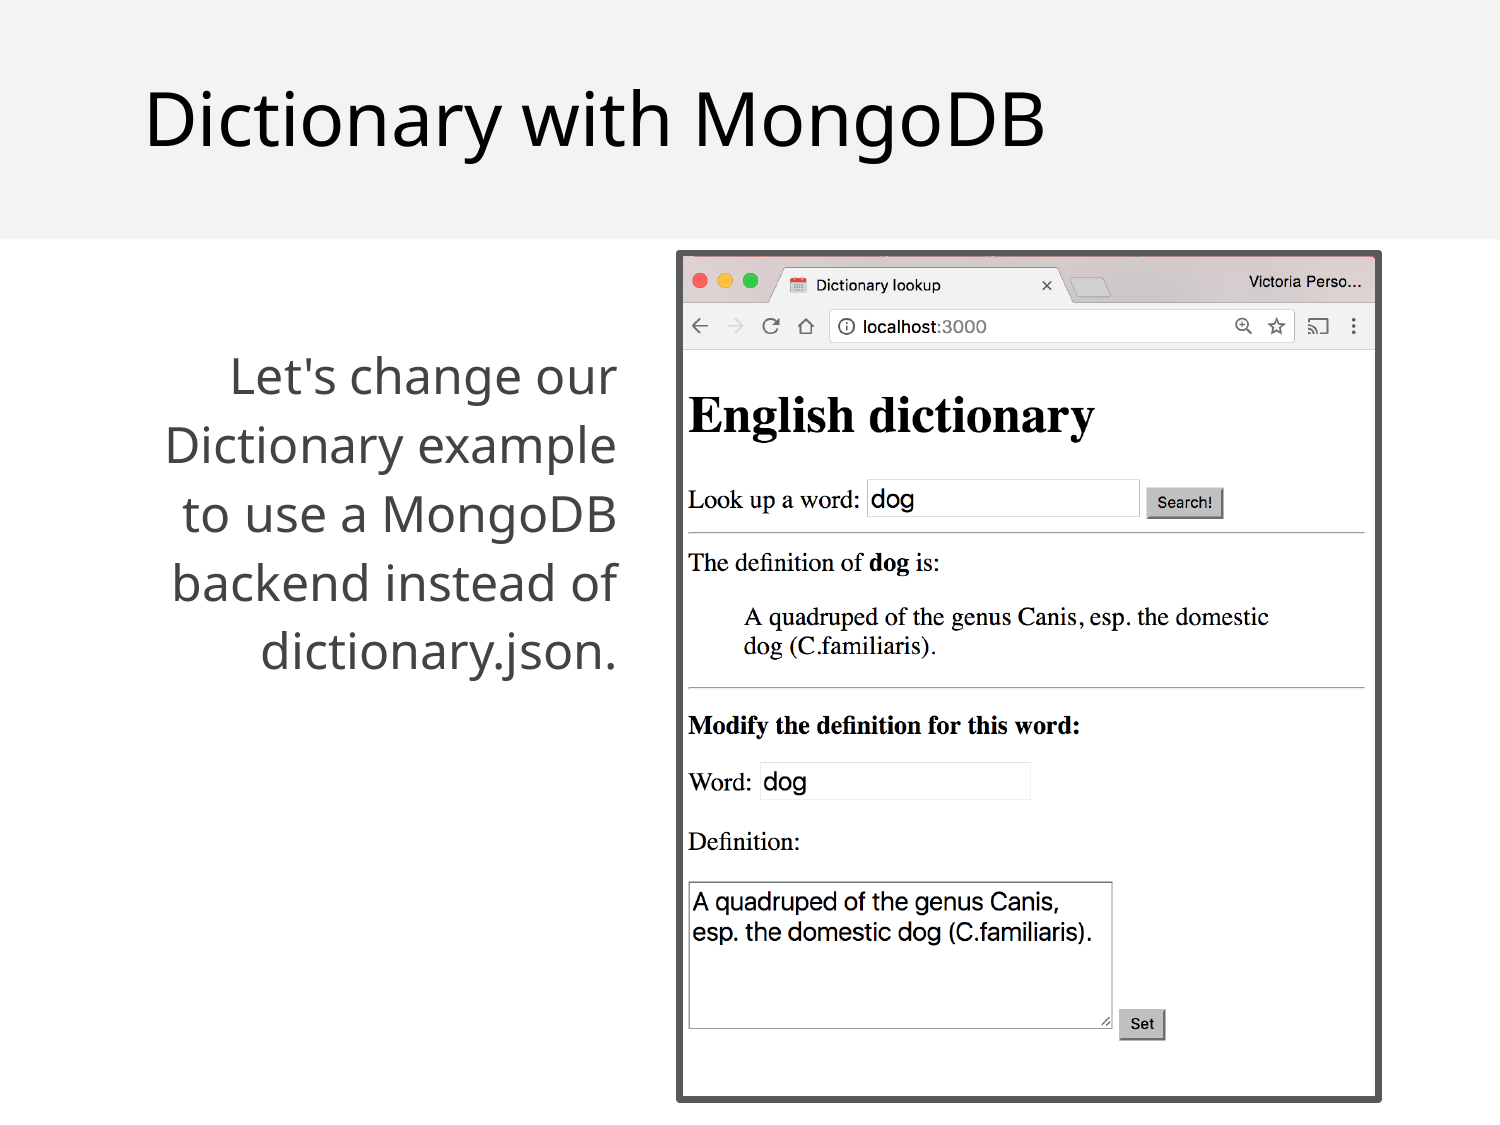

# Dictionary with MongoDB
Let's change our Dictionary example to use a MongoDB backend instead of dictionary.json.